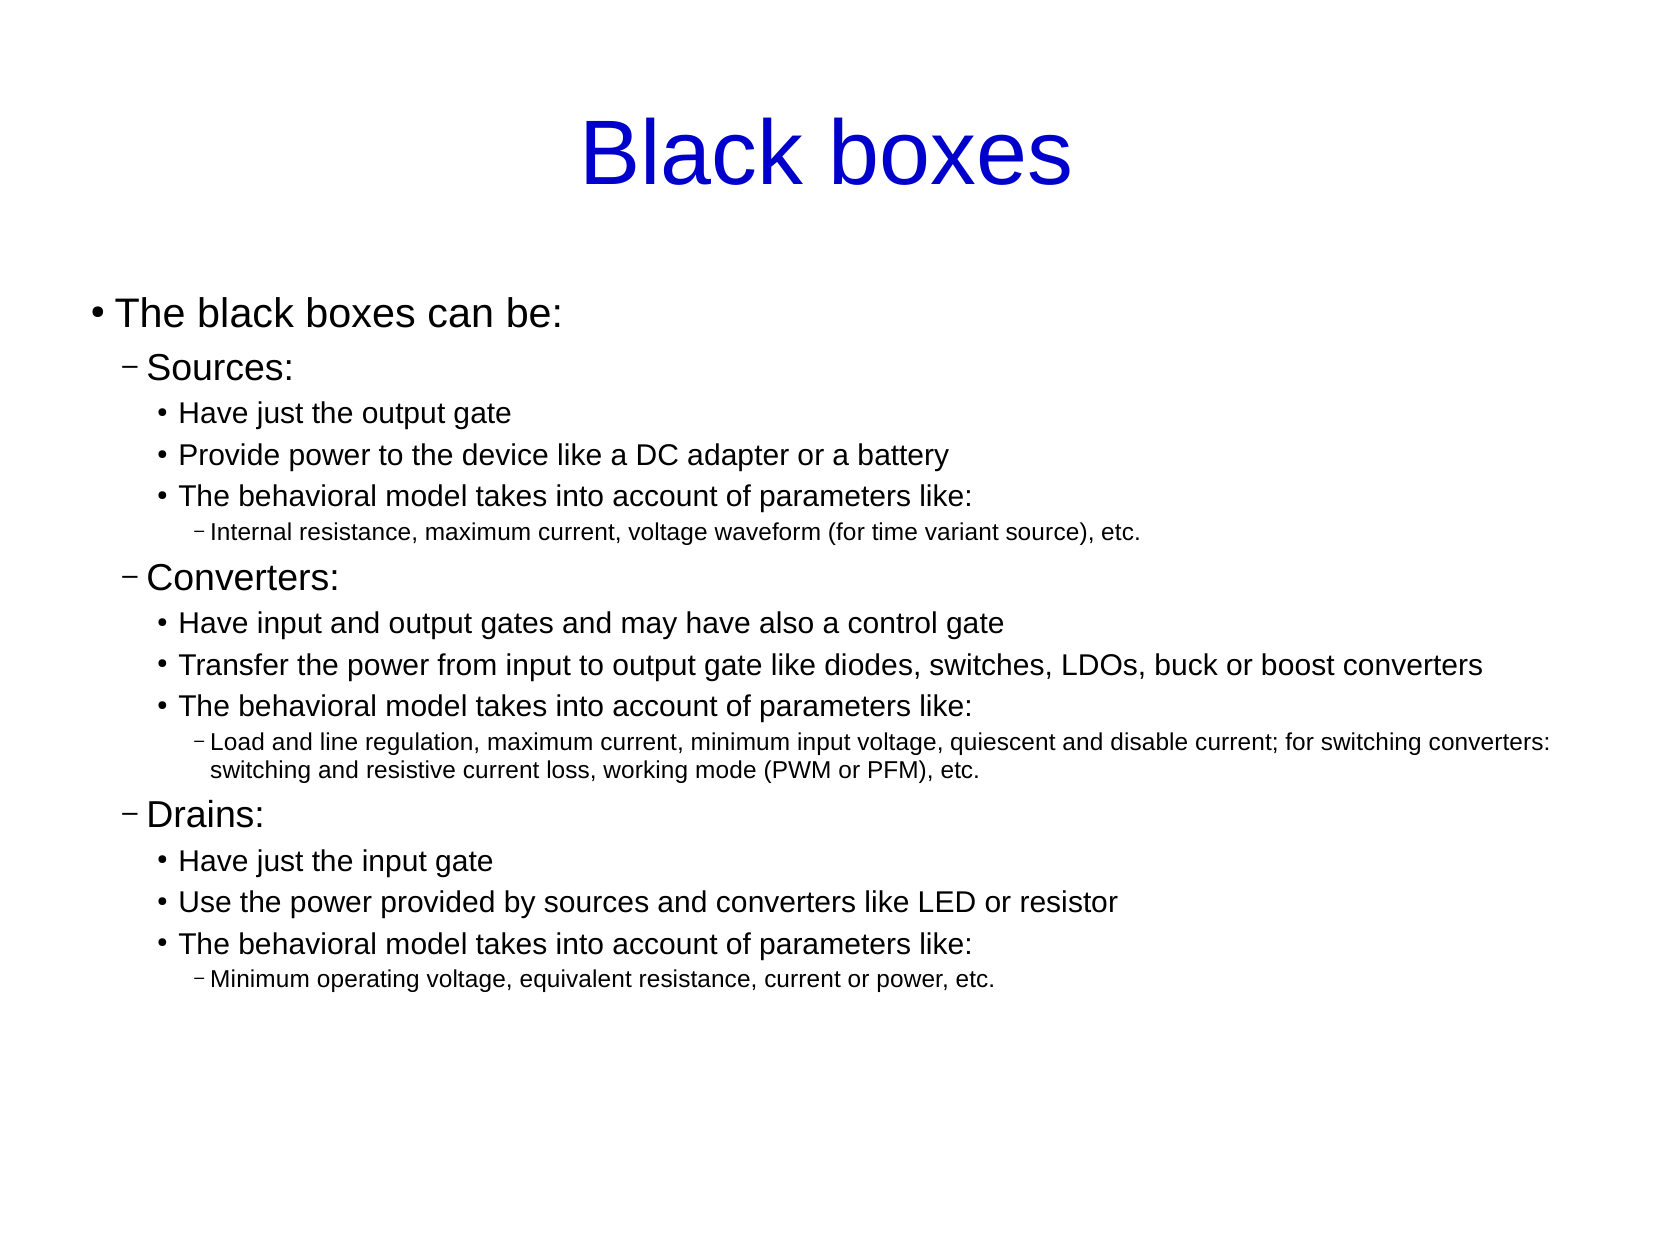

# Black boxes
The black boxes can be:
Sources:
Have just the output gate
Provide power to the device like a DC adapter or a battery
The behavioral model takes into account of parameters like:
Internal resistance, maximum current, voltage waveform (for time variant source), etc.
Converters:
Have input and output gates and may have also a control gate
Transfer the power from input to output gate like diodes, switches, LDOs, buck or boost converters
The behavioral model takes into account of parameters like:
Load and line regulation, maximum current, minimum input voltage, quiescent and disable current; for switching converters: switching and resistive current loss, working mode (PWM or PFM), etc.
Drains:
Have just the input gate
Use the power provided by sources and converters like LED or resistor
The behavioral model takes into account of parameters like:
Minimum operating voltage, equivalent resistance, current or power, etc.